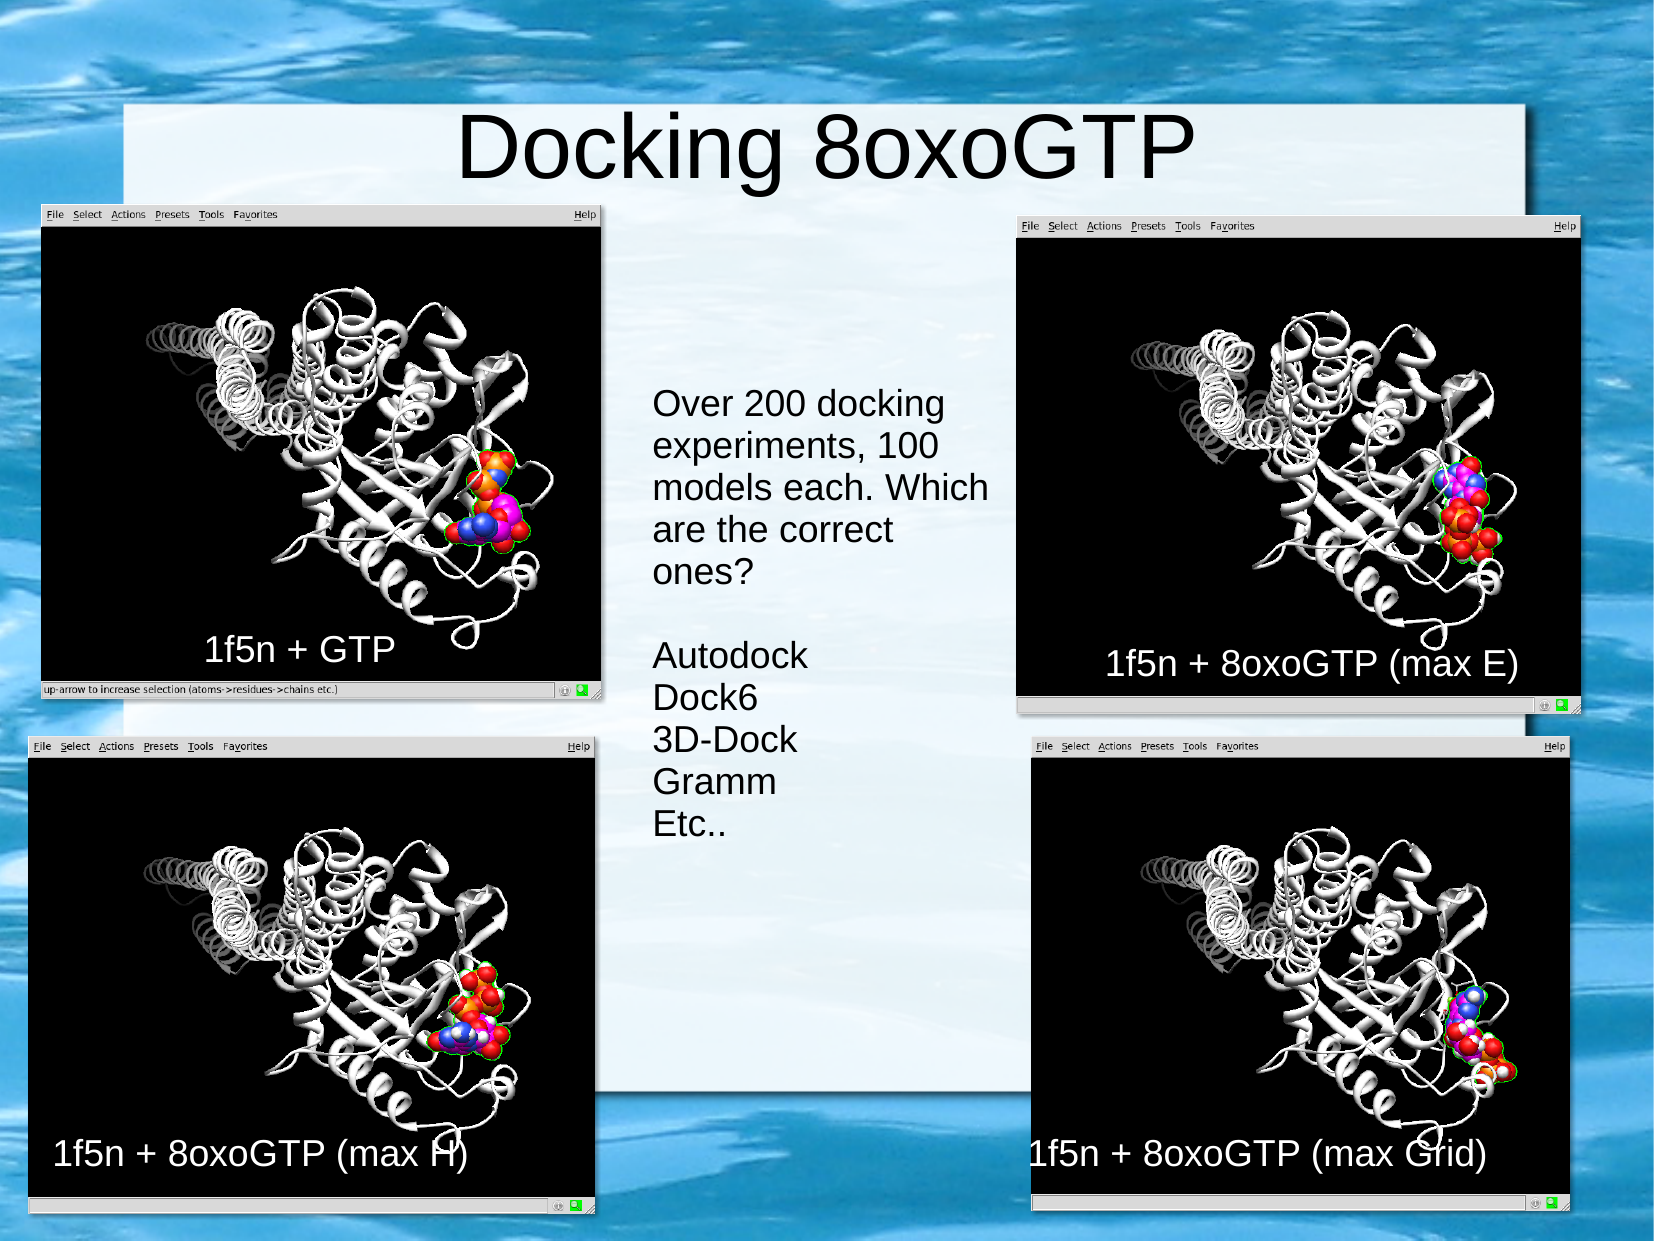

# Docking 8oxoGTP
Over 200 docking experiments, 100 models each. Which are the correct ones?
Autodock
Dock6
3D-Dock
Gramm
Etc..
1f5n + GTP
1f5n + 8oxoGTP (max E)
1f5n + 8oxoGTP (max H)
1f5n + 8oxoGTP (max Grid)